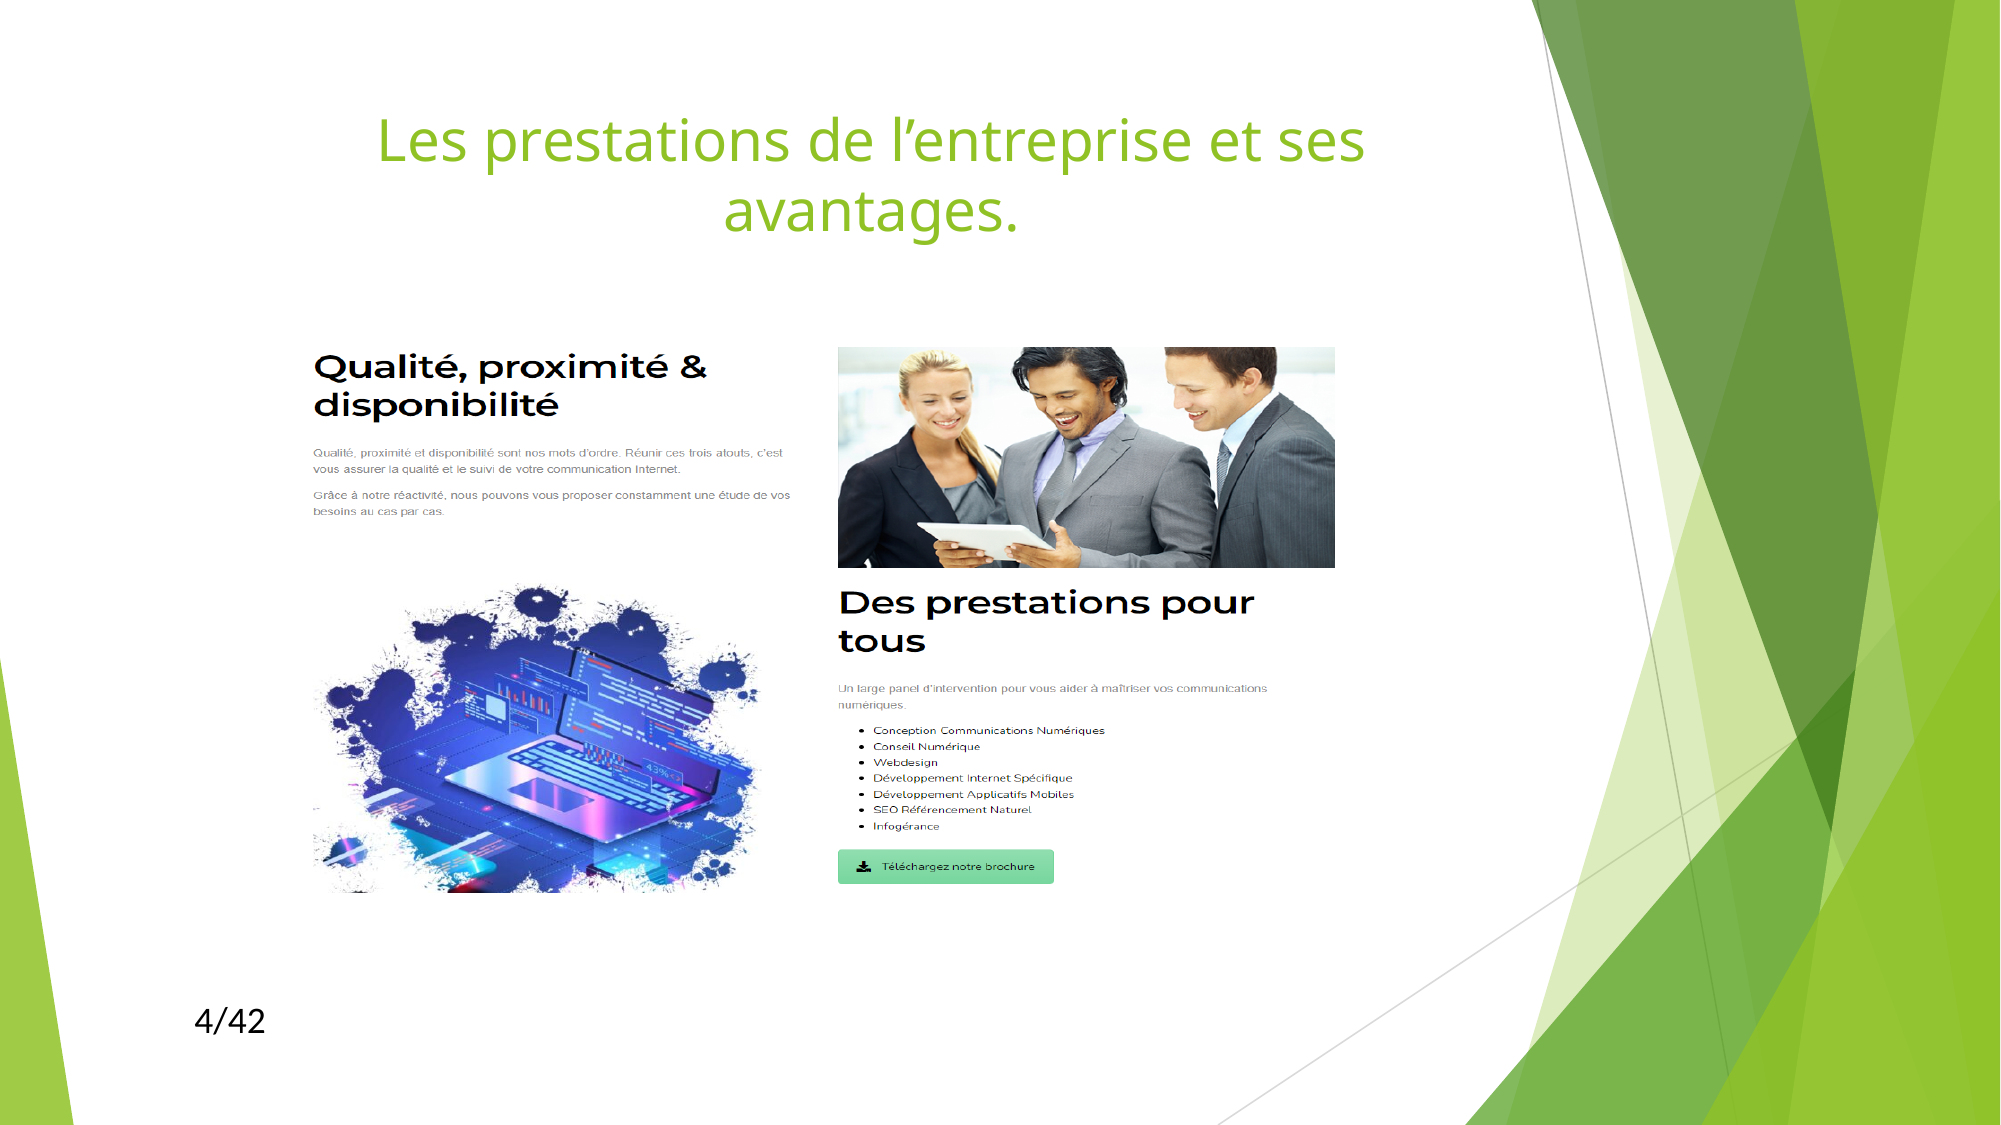

# Les prestations de l’entreprise et ses avantages.
4/42